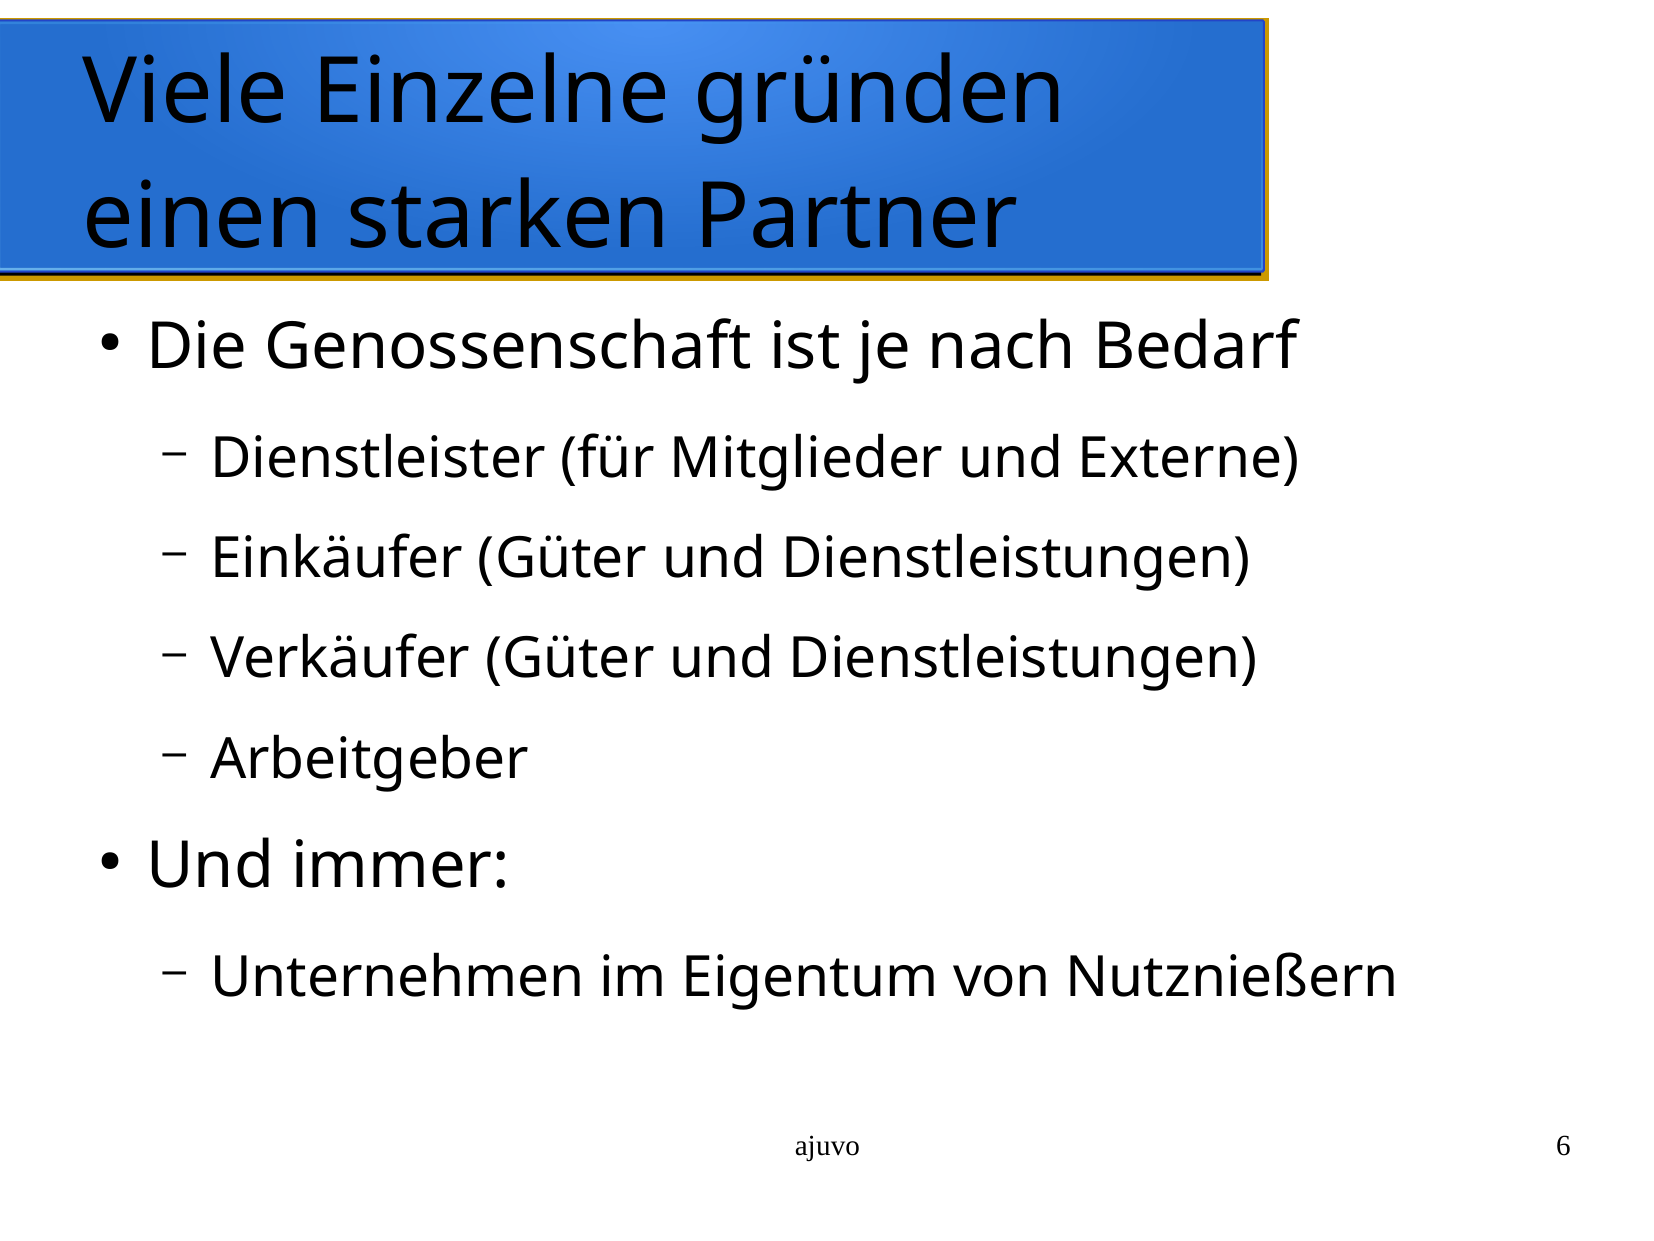

# Viele Einzelne gründen einen starken Partner
Die Genossenschaft ist je nach Bedarf
Dienstleister (für Mitglieder und Externe)
Einkäufer (Güter und Dienstleistungen)
Verkäufer (Güter und Dienstleistungen)
Arbeitgeber
Und immer:
Unternehmen im Eigentum von Nutznießern
ajuvo
6